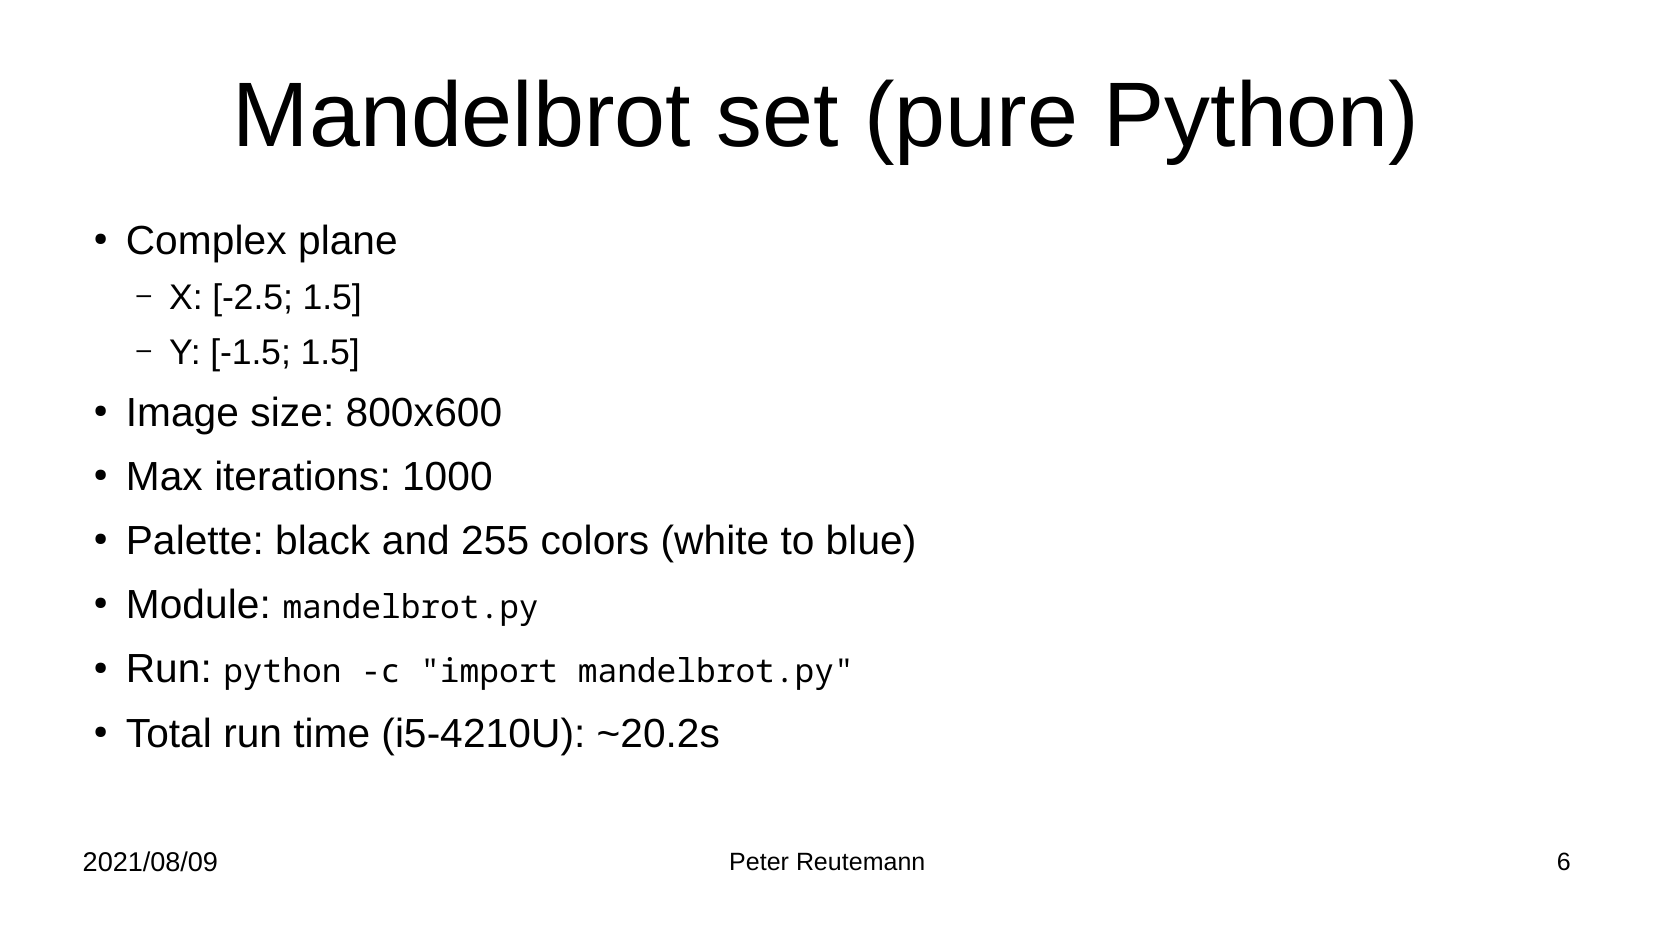

# Mandelbrot set (pure Python)
Complex plane
X: [-2.5; 1.5]
Y: [-1.5; 1.5]
Image size: 800x600
Max iterations: 1000
Palette: black and 255 colors (white to blue)
Module: mandelbrot.py
Run: python -c "import mandelbrot.py"
Total run time (i5-4210U): ~20.2s
2021/08/09
Peter Reutemann
6